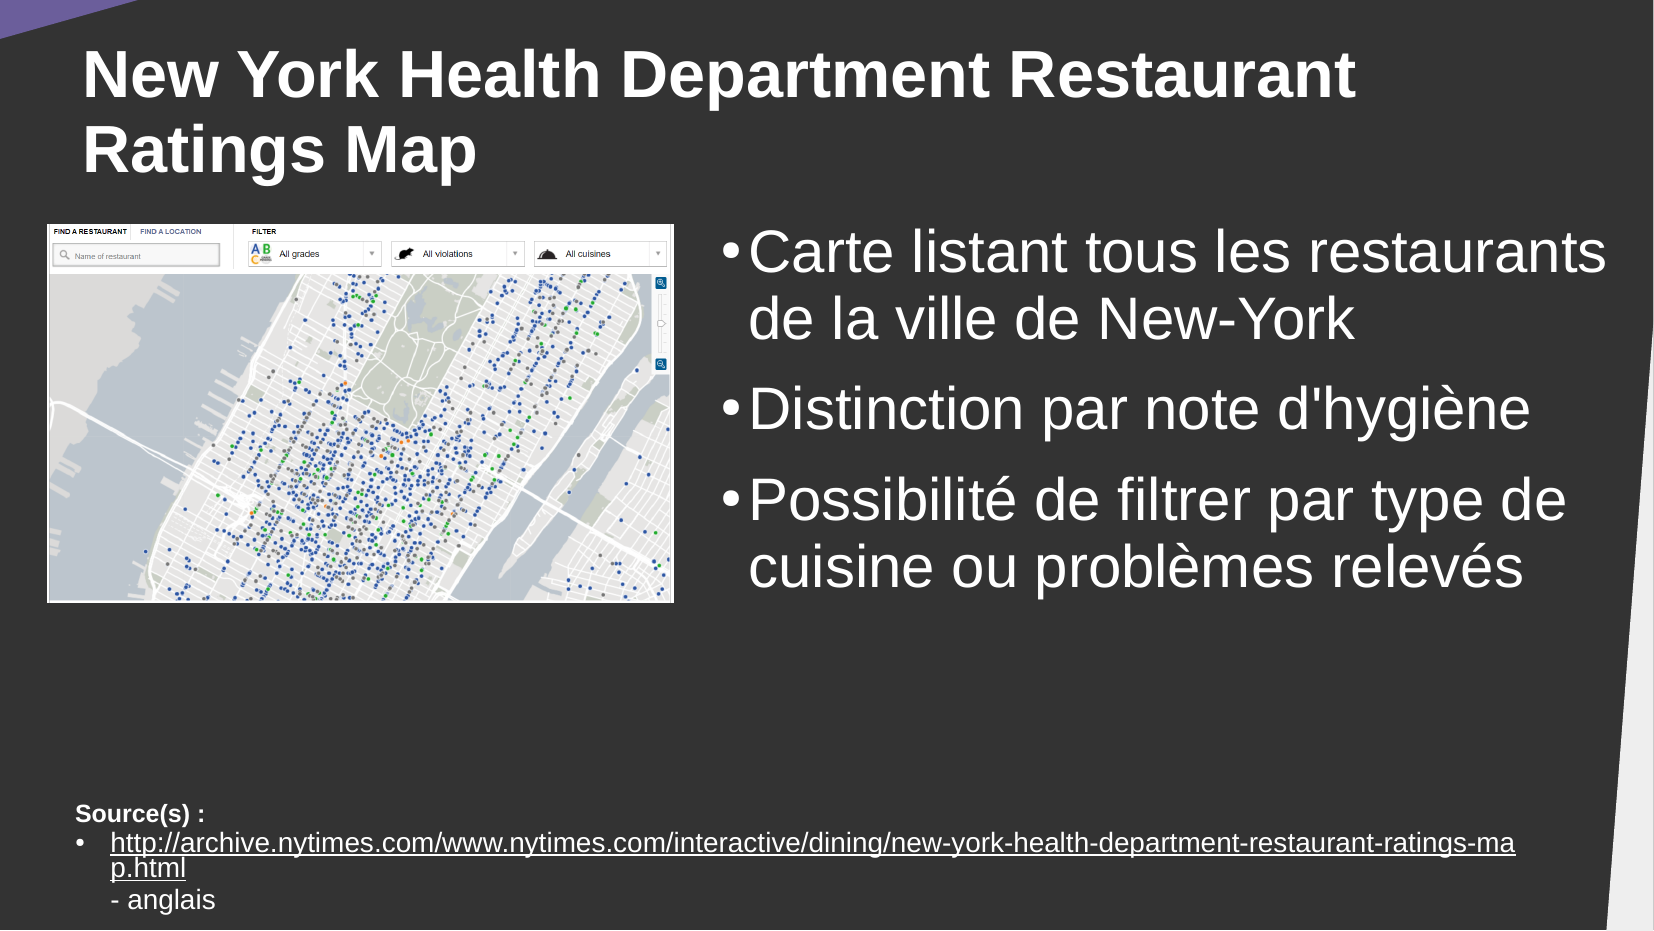

# New York Health Department Restaurant Ratings Map
Carte listant tous les restaurants de la ville de New-York
Distinction par note d'hygiène
Possibilité de filtrer par type de cuisine ou problèmes relevés
Source(s) :
http://archive.nytimes.com/www.nytimes.com/interactive/dining/new-york-health-department-restaurant-ratings-map.html- anglais